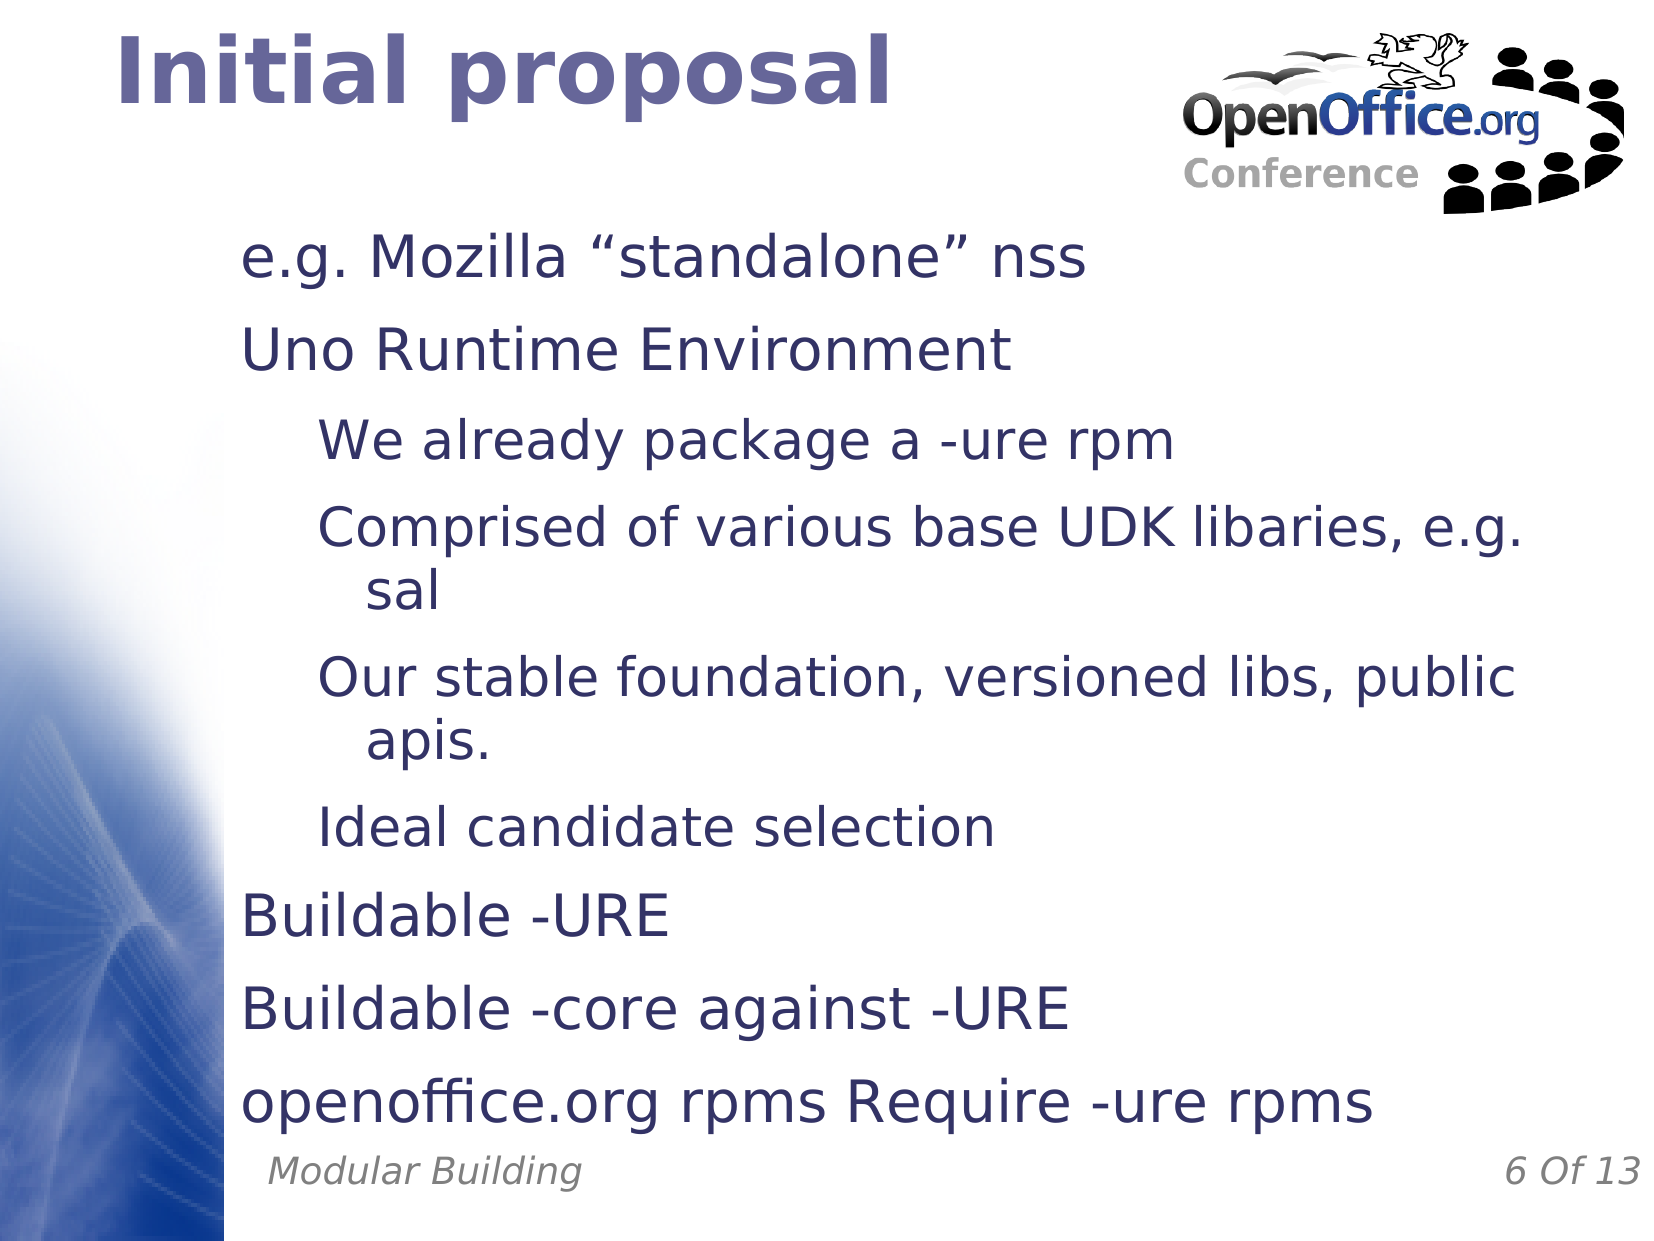

# Initial proposal
e.g. Mozilla “standalone” nss
Uno Runtime Environment
We already package a -ure rpm
Comprised of various base UDK libaries, e.g. sal
Our stable foundation, versioned libs, public apis.
Ideal candidate selection
Buildable -URE
Buildable -core against -URE
openoffice.org rpms Require -ure rpms